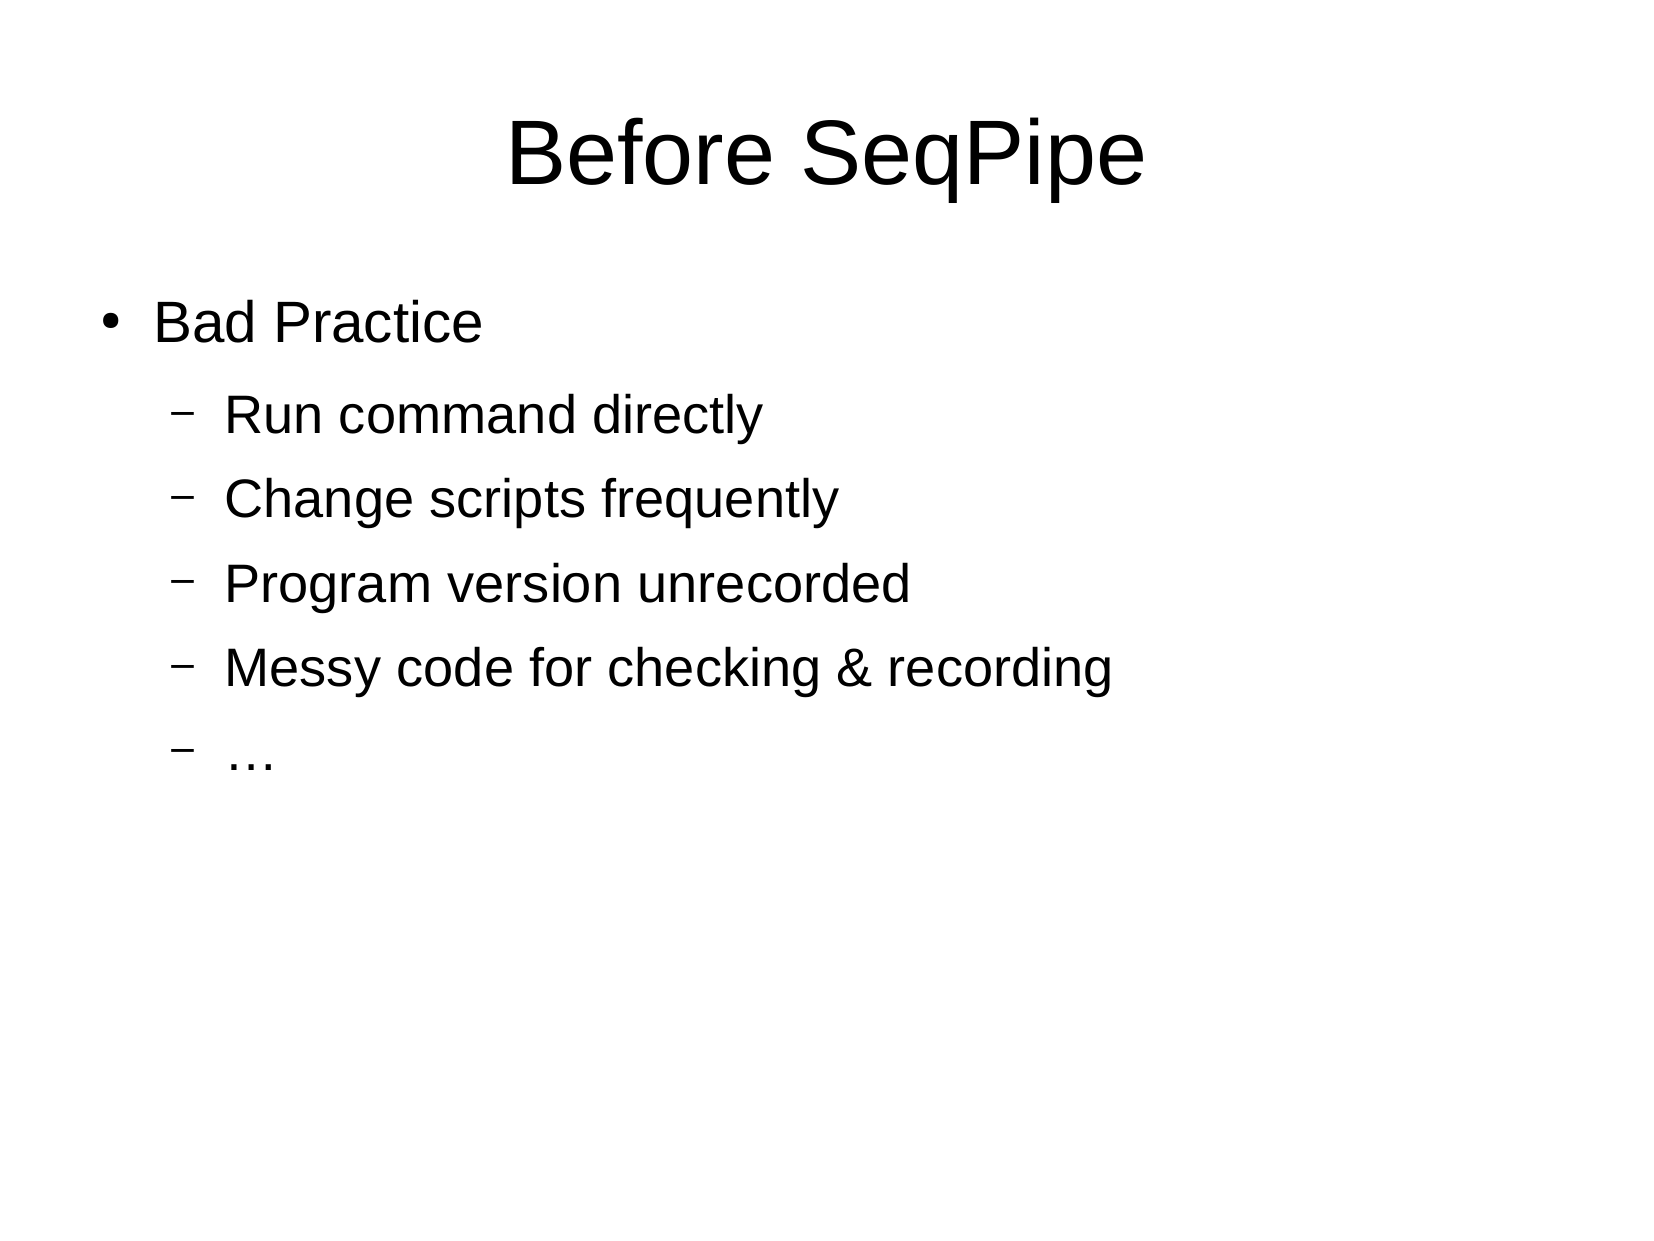

# Before SeqPipe
Bad Practice
Run command directly
Change scripts frequently
Program version unrecorded
Messy code for checking & recording
…